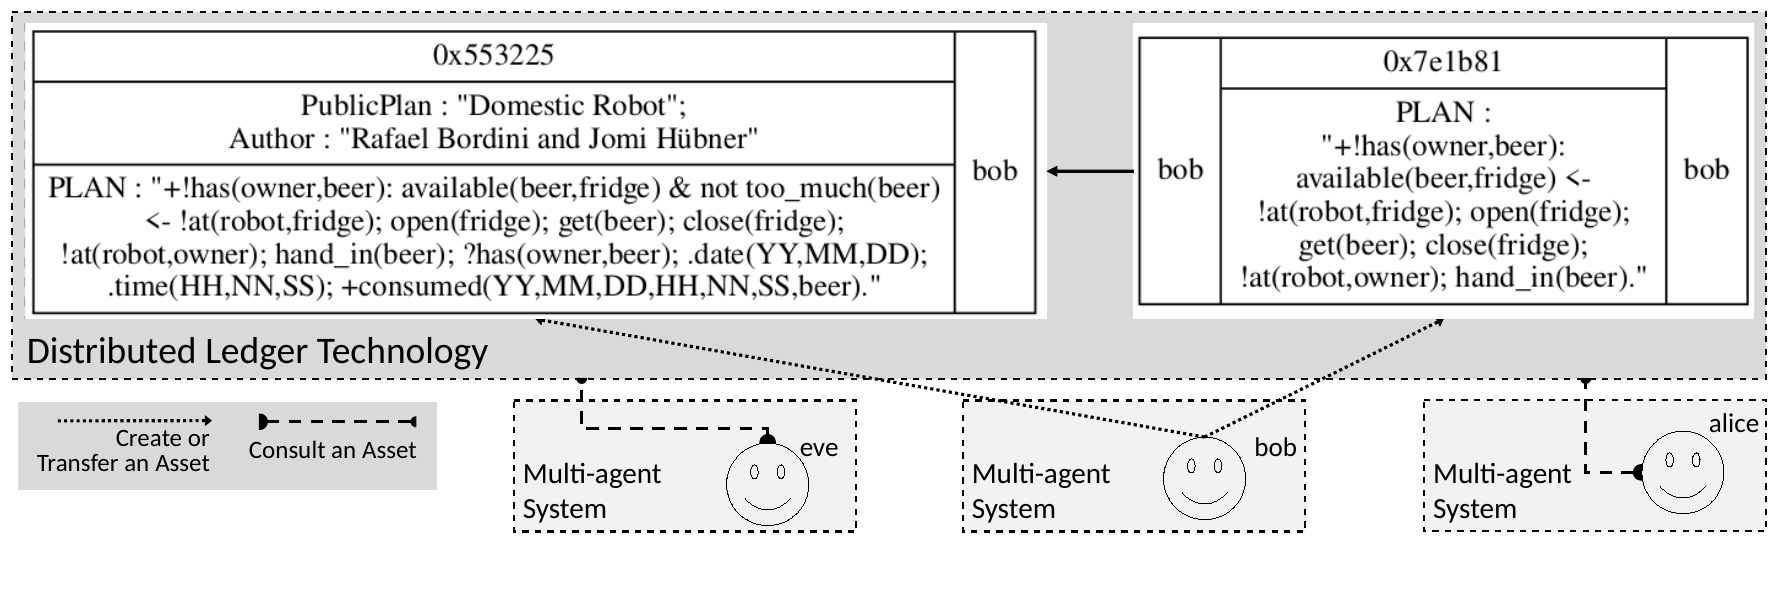

Distributed Ledger Technology
alice
Create or Transfer an Asset
bob
eve
Consult an Asset
Multi-agent
System
Multi-agent
System
Multi-agent
System